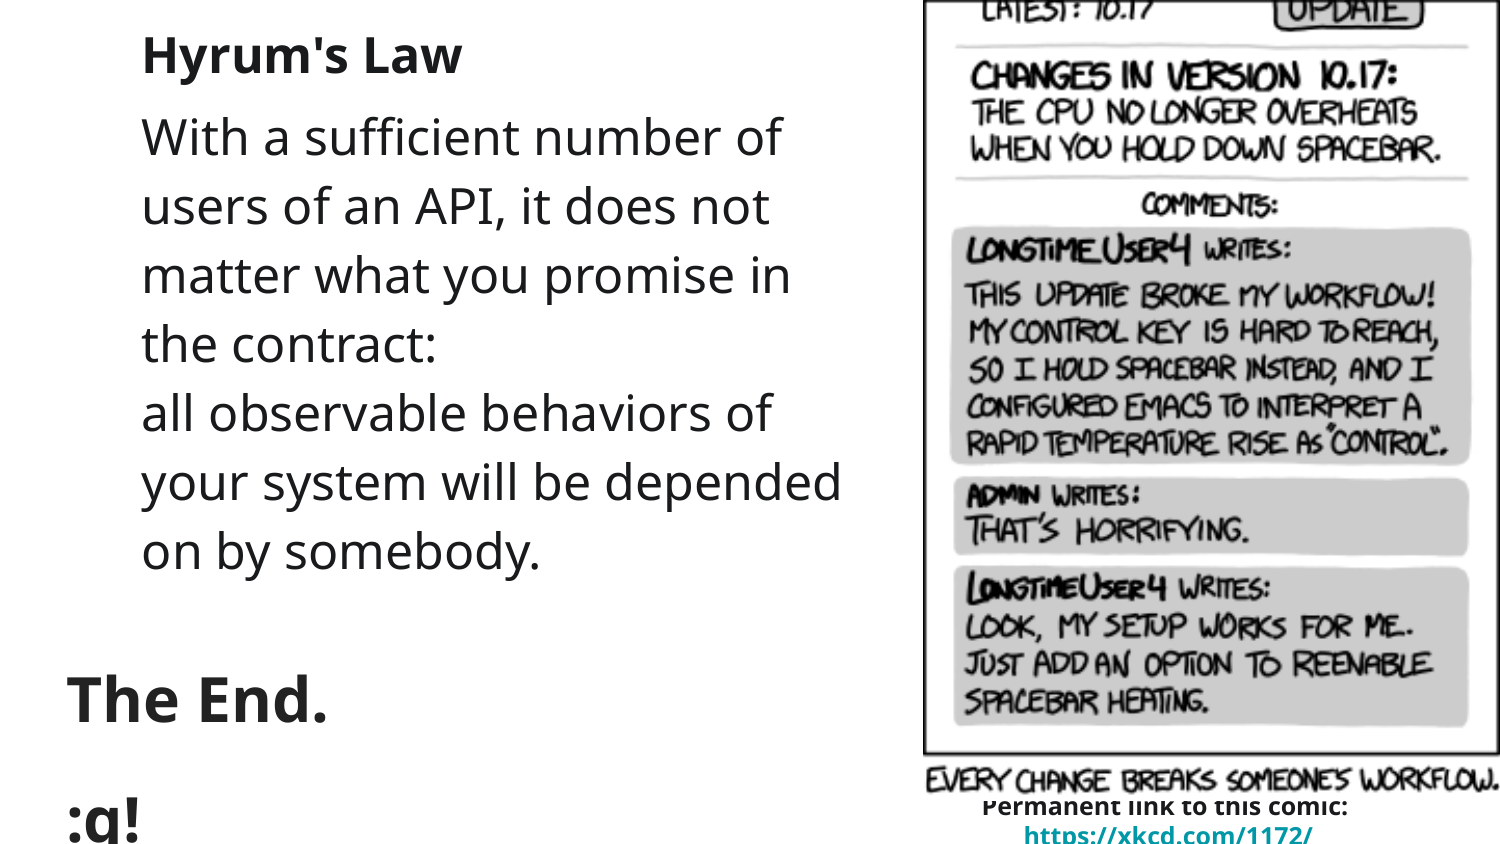

Hyrum's Law
With a sufficient number of users of an API, it does not matter what you promise in the contract:
all observable behaviors of your system will be depended on by somebody.
# The End.
:q!
Permanent link to this comic: https://xkcd.com/1172/